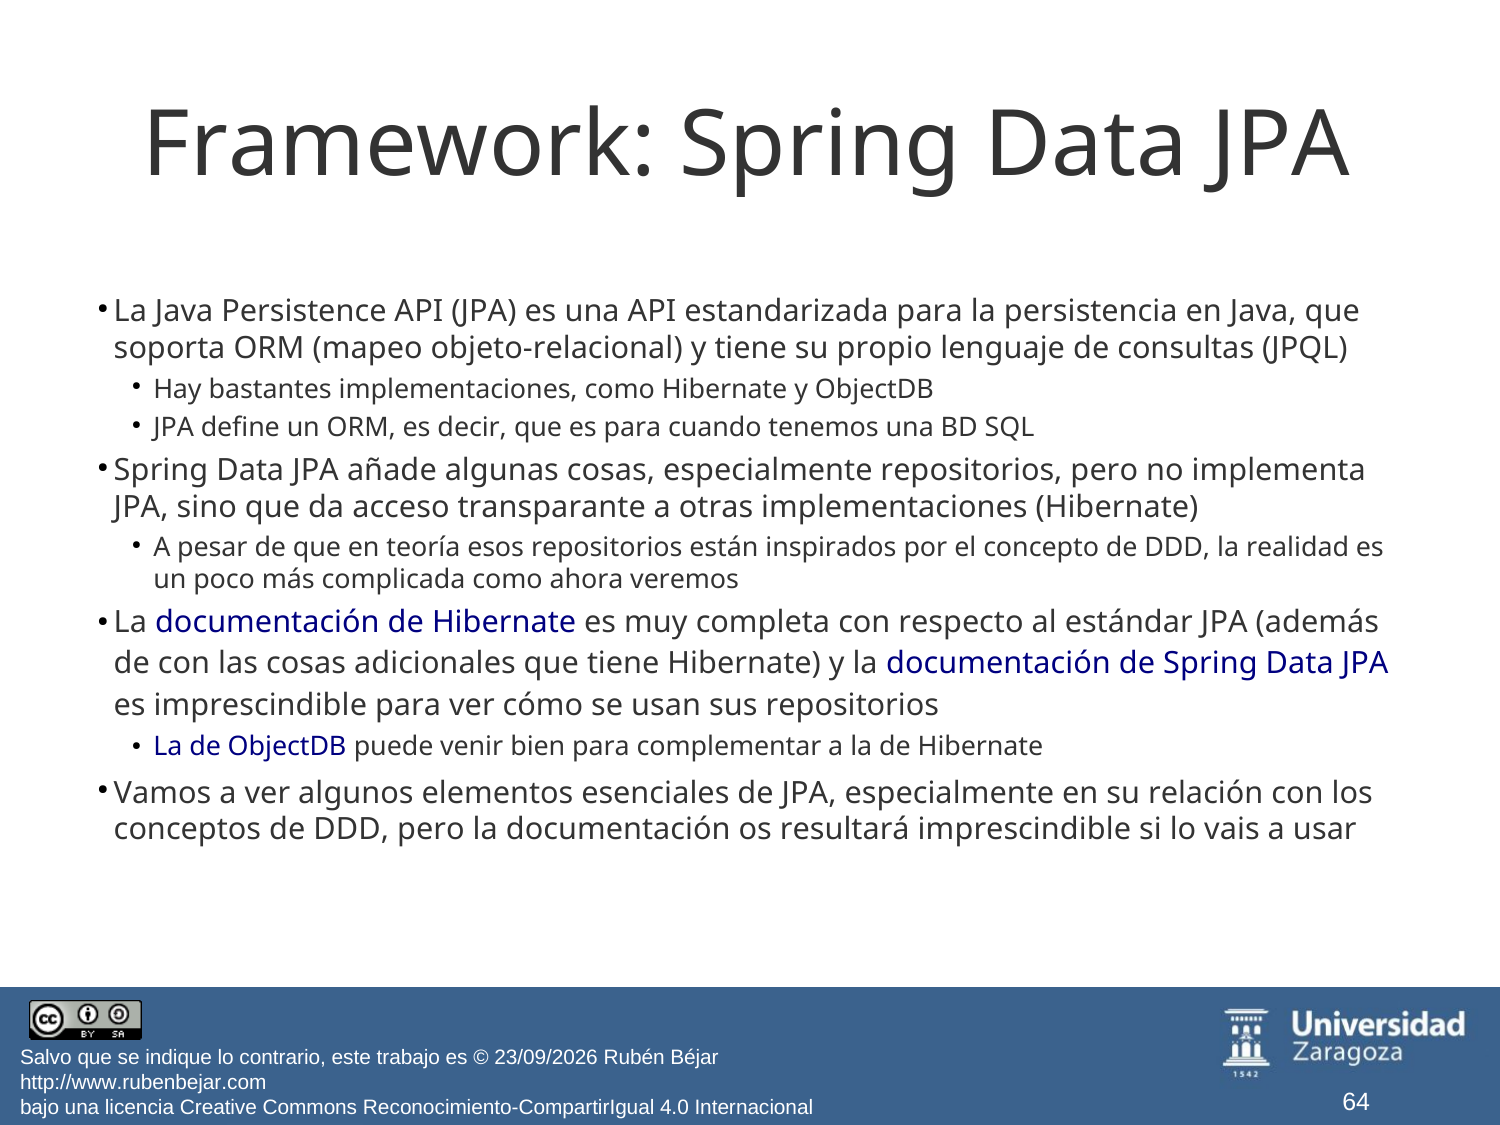

# Framework: Spring Data JPA
La Java Persistence API (JPA) es una API estandarizada para la persistencia en Java, que soporta ORM (mapeo objeto-relacional) y tiene su propio lenguaje de consultas (JPQL)
Hay bastantes implementaciones, como Hibernate y ObjectDB
JPA define un ORM, es decir, que es para cuando tenemos una BD SQL
Spring Data JPA añade algunas cosas, especialmente repositorios, pero no implementa JPA, sino que da acceso transparante a otras implementaciones (Hibernate)
A pesar de que en teoría esos repositorios están inspirados por el concepto de DDD, la realidad es un poco más complicada como ahora veremos
La documentación de Hibernate es muy completa con respecto al estándar JPA (además de con las cosas adicionales que tiene Hibernate) y la documentación de Spring Data JPA es imprescindible para ver cómo se usan sus repositorios
La de ObjectDB puede venir bien para complementar a la de Hibernate
Vamos a ver algunos elementos esenciales de JPA, especialmente en su relación con los conceptos de DDD, pero la documentación os resultará imprescindible si lo vais a usar